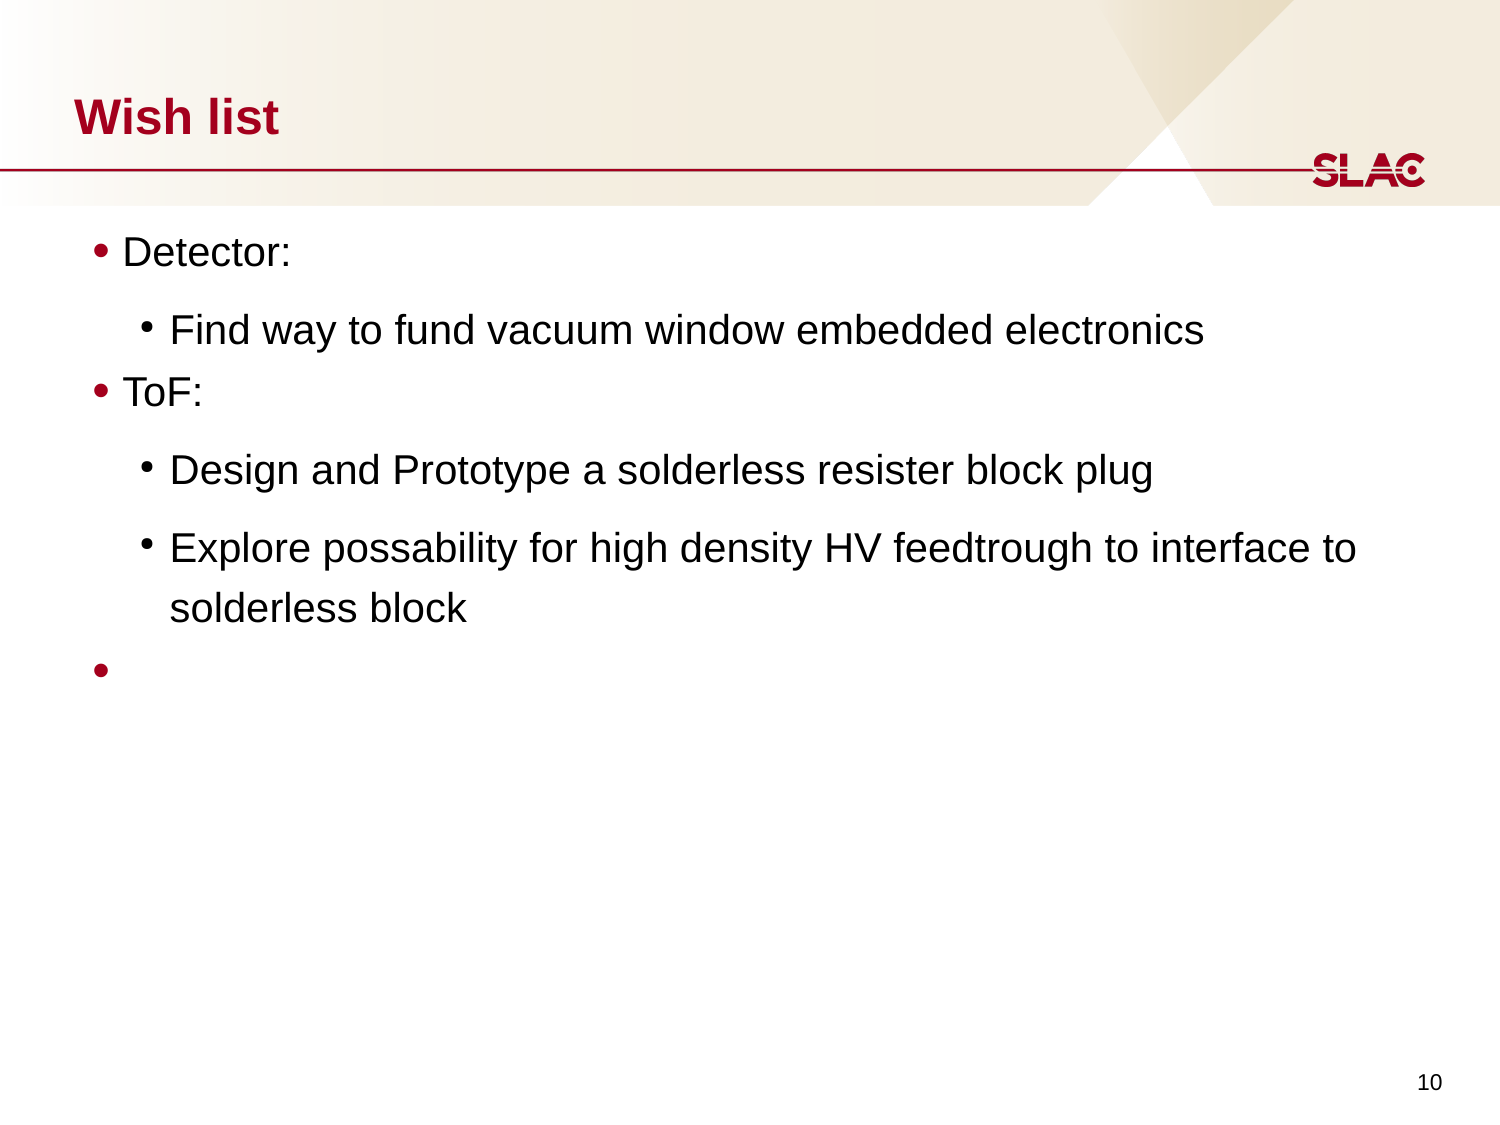

# Wish list
Detector:
Find way to fund vacuum window embedded electronics
ToF:
Design and Prototype a solderless resister block plug
Explore possability for high density HV feedtrough to interface to solderless block